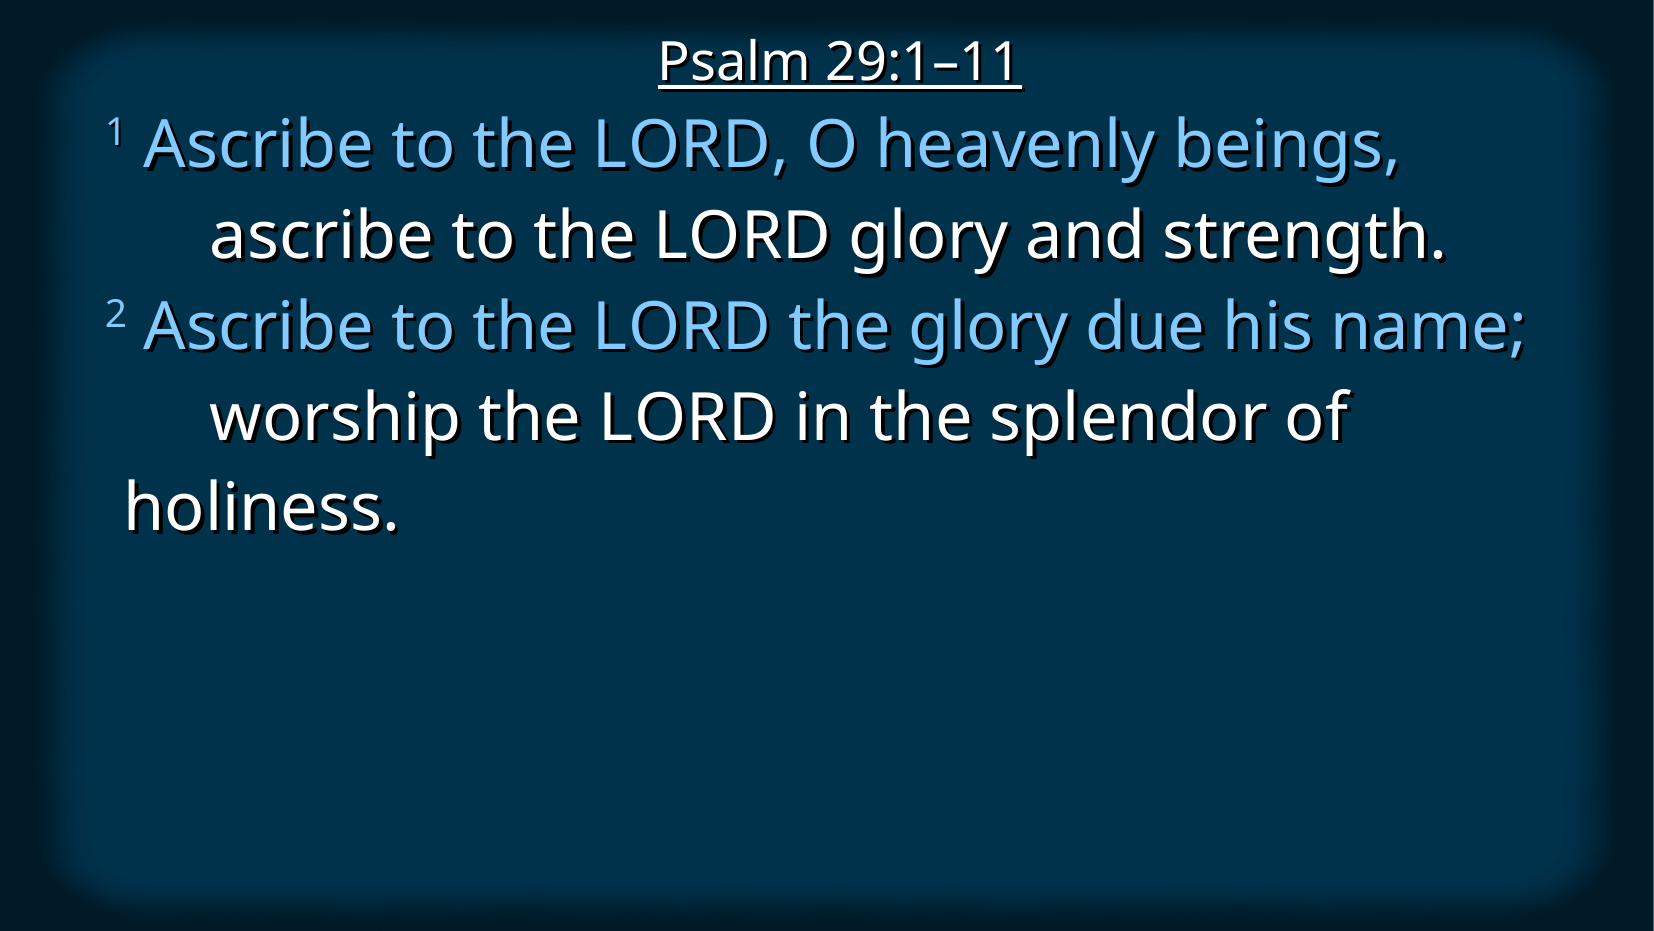

Psalm 29:1–11
1 Ascribe to the LORD, O heavenly beings,
 ascribe to the LORD glory and strength.
2 Ascribe to the LORD the glory due his name;
 worship the LORD in the splendor of holiness.